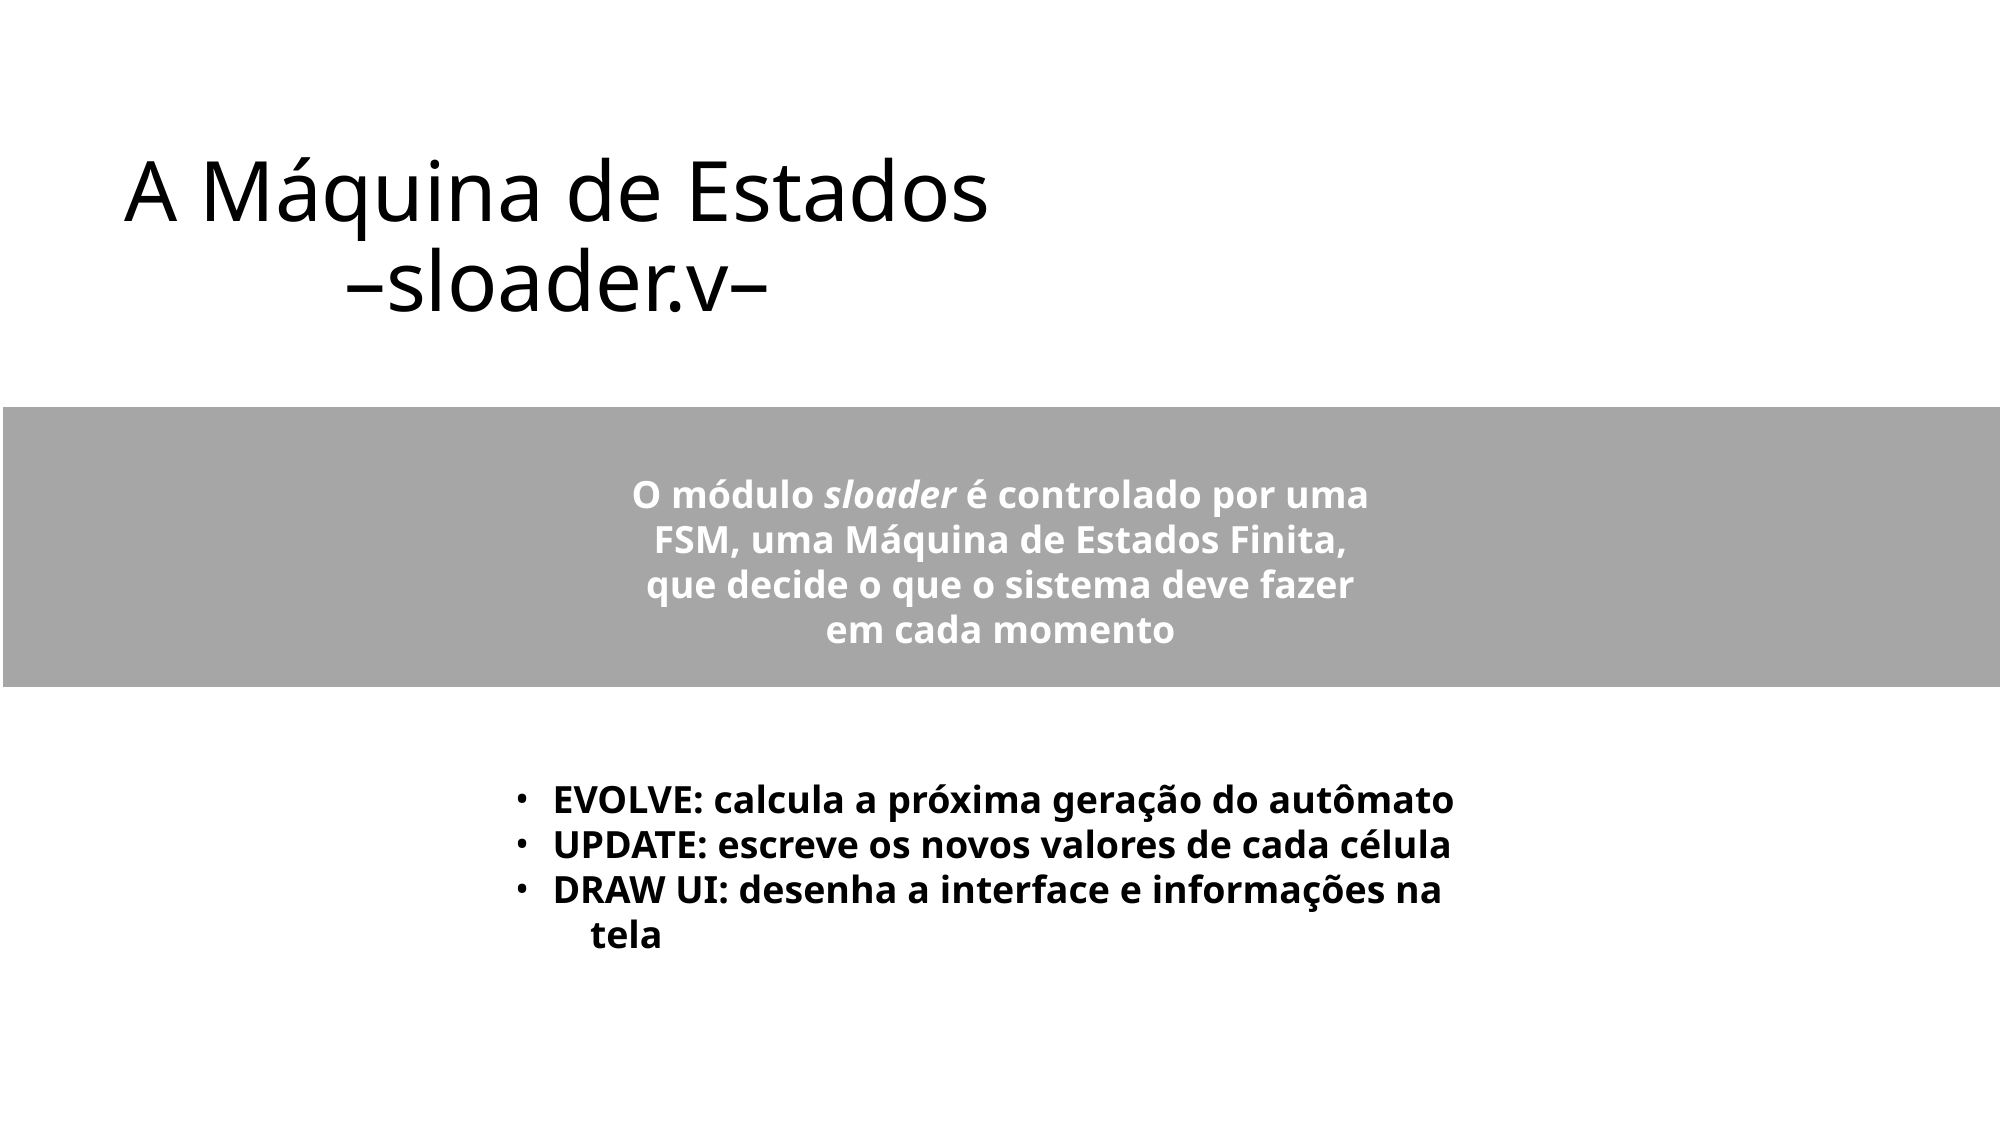

A Máquina de Estados
–sloader.v–
O módulo sloader é controlado por uma FSM, uma Máquina de Estados Finita, que decide o que o sistema deve fazer em cada momento
EVOLVE: calcula a próxima geração do autômato
UPDATE: escreve os novos valores de cada célula
DRAW UI: desenha a interface e informações na tela